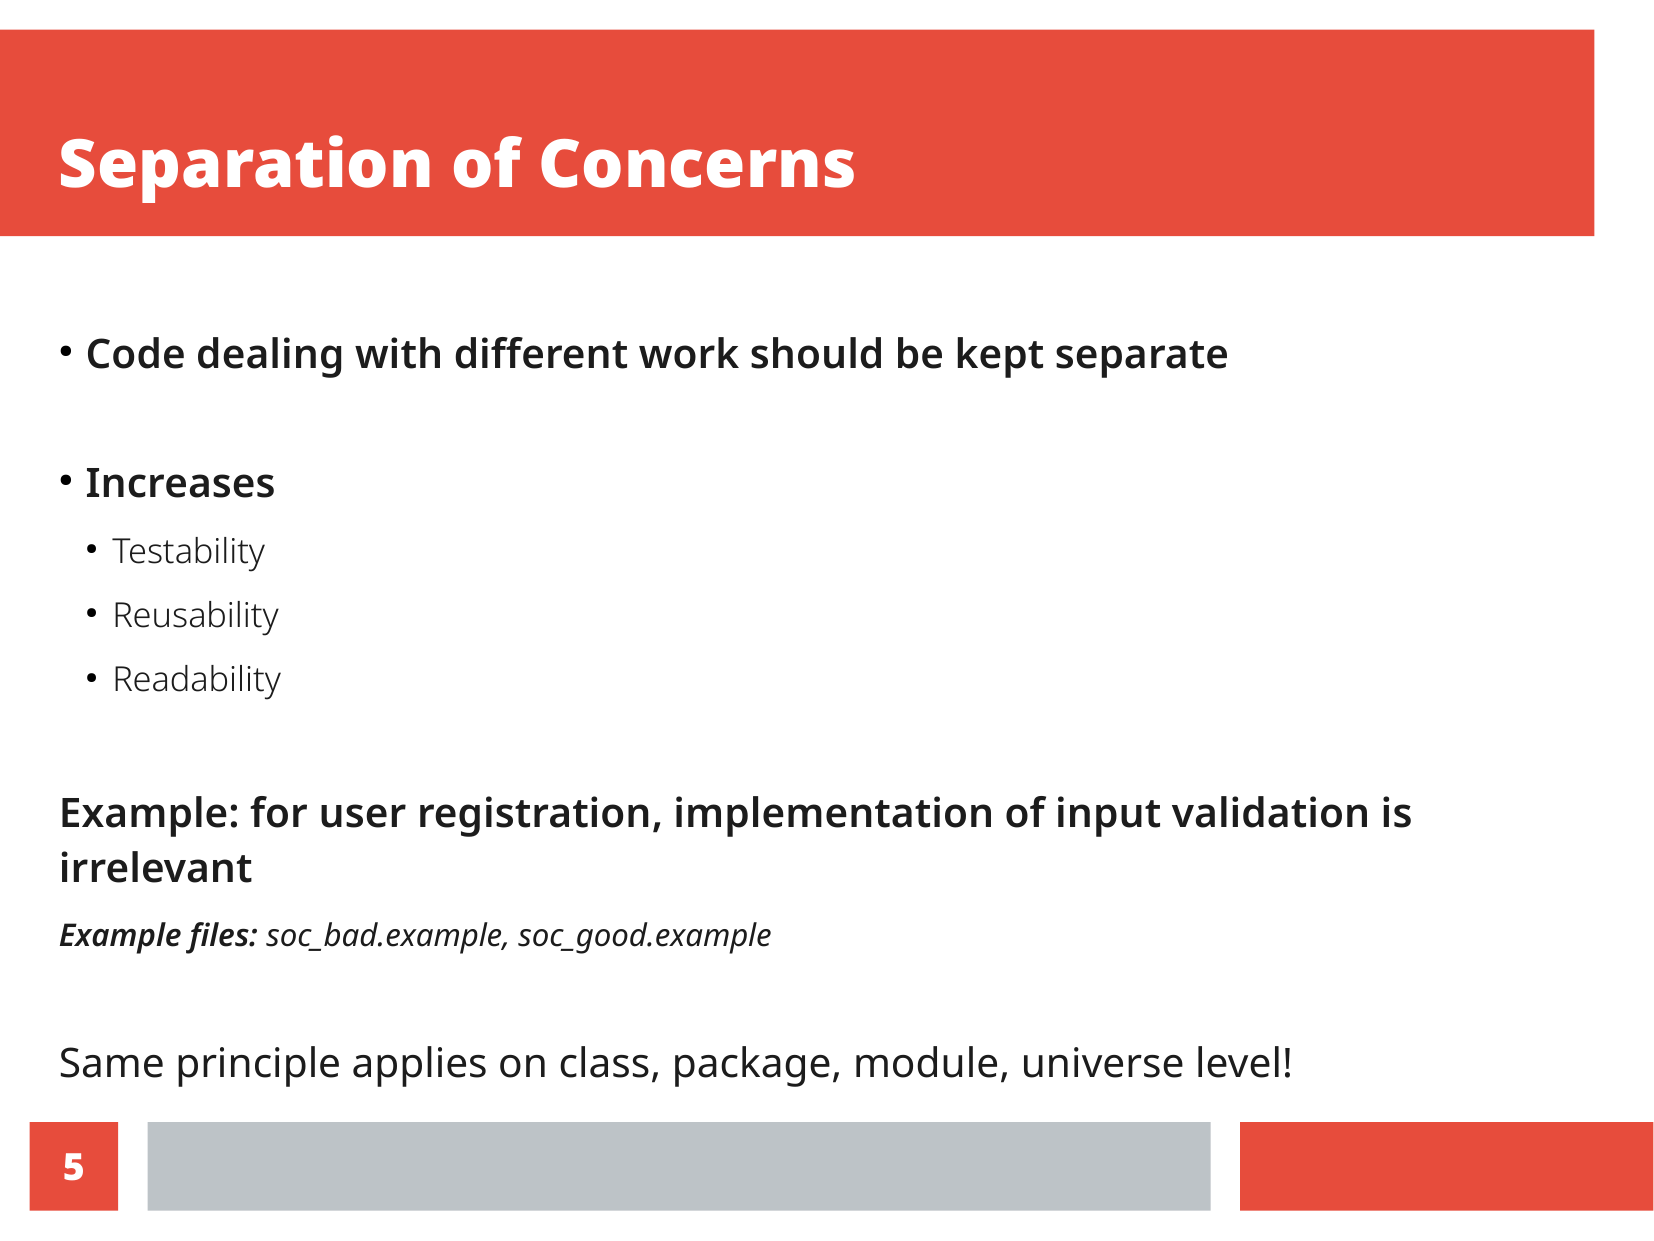

# Separation of Concerns
Code dealing with different work should be kept separate
Increases
Testability
Reusability
Readability
Example: for user registration, implementation of input validation is irrelevant
Example files: soc_bad.example, soc_good.example
Same principle applies on class, package, module, universe level!
5